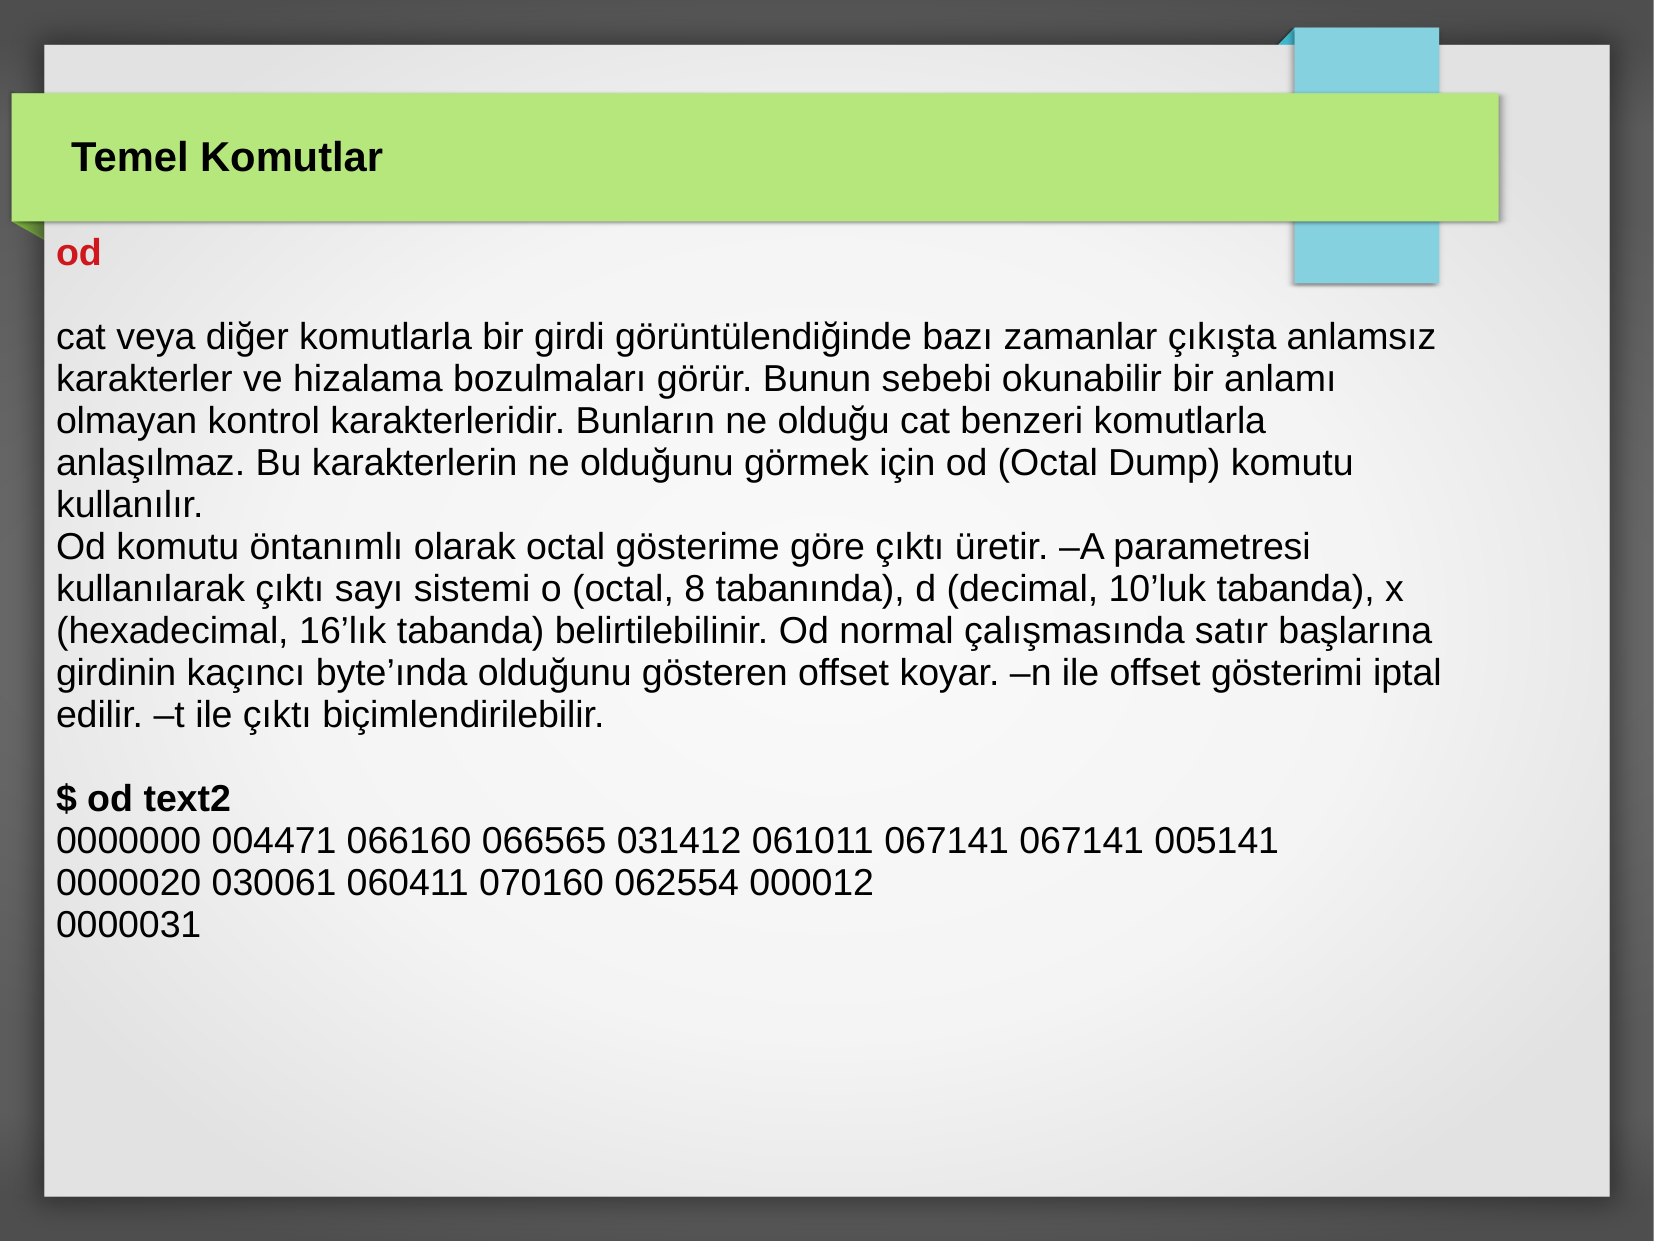

Temel Komutlar
od
cat veya diğer komutlarla bir girdi görüntülendiğinde bazı zamanlar çıkışta anlamsız
karakterler ve hizalama bozulmaları görür. Bunun sebebi okunabilir bir anlamı
olmayan kontrol karakterleridir. Bunların ne olduğu cat benzeri komutlarla
anlaşılmaz. Bu karakterlerin ne olduğunu görmek için od (Octal Dump) komutu
kullanılır.
Od komutu öntanımlı olarak octal gösterime göre çıktı üretir. –A parametresi
kullanılarak çıktı sayı sistemi o (octal, 8 tabanında), d (decimal, 10’luk tabanda), x
(hexadecimal, 16’lık tabanda) belirtilebilinir. Od normal çalışmasında satır başlarına
girdinin kaçıncı byte’ında olduğunu gösteren offset koyar. –n ile offset gösterimi iptal
edilir. –t ile çıktı biçimlendirilebilir.
$ od text2
0000000 004471 066160 066565 031412 061011 067141 067141 005141
0000020 030061 060411 070160 062554 000012
0000031